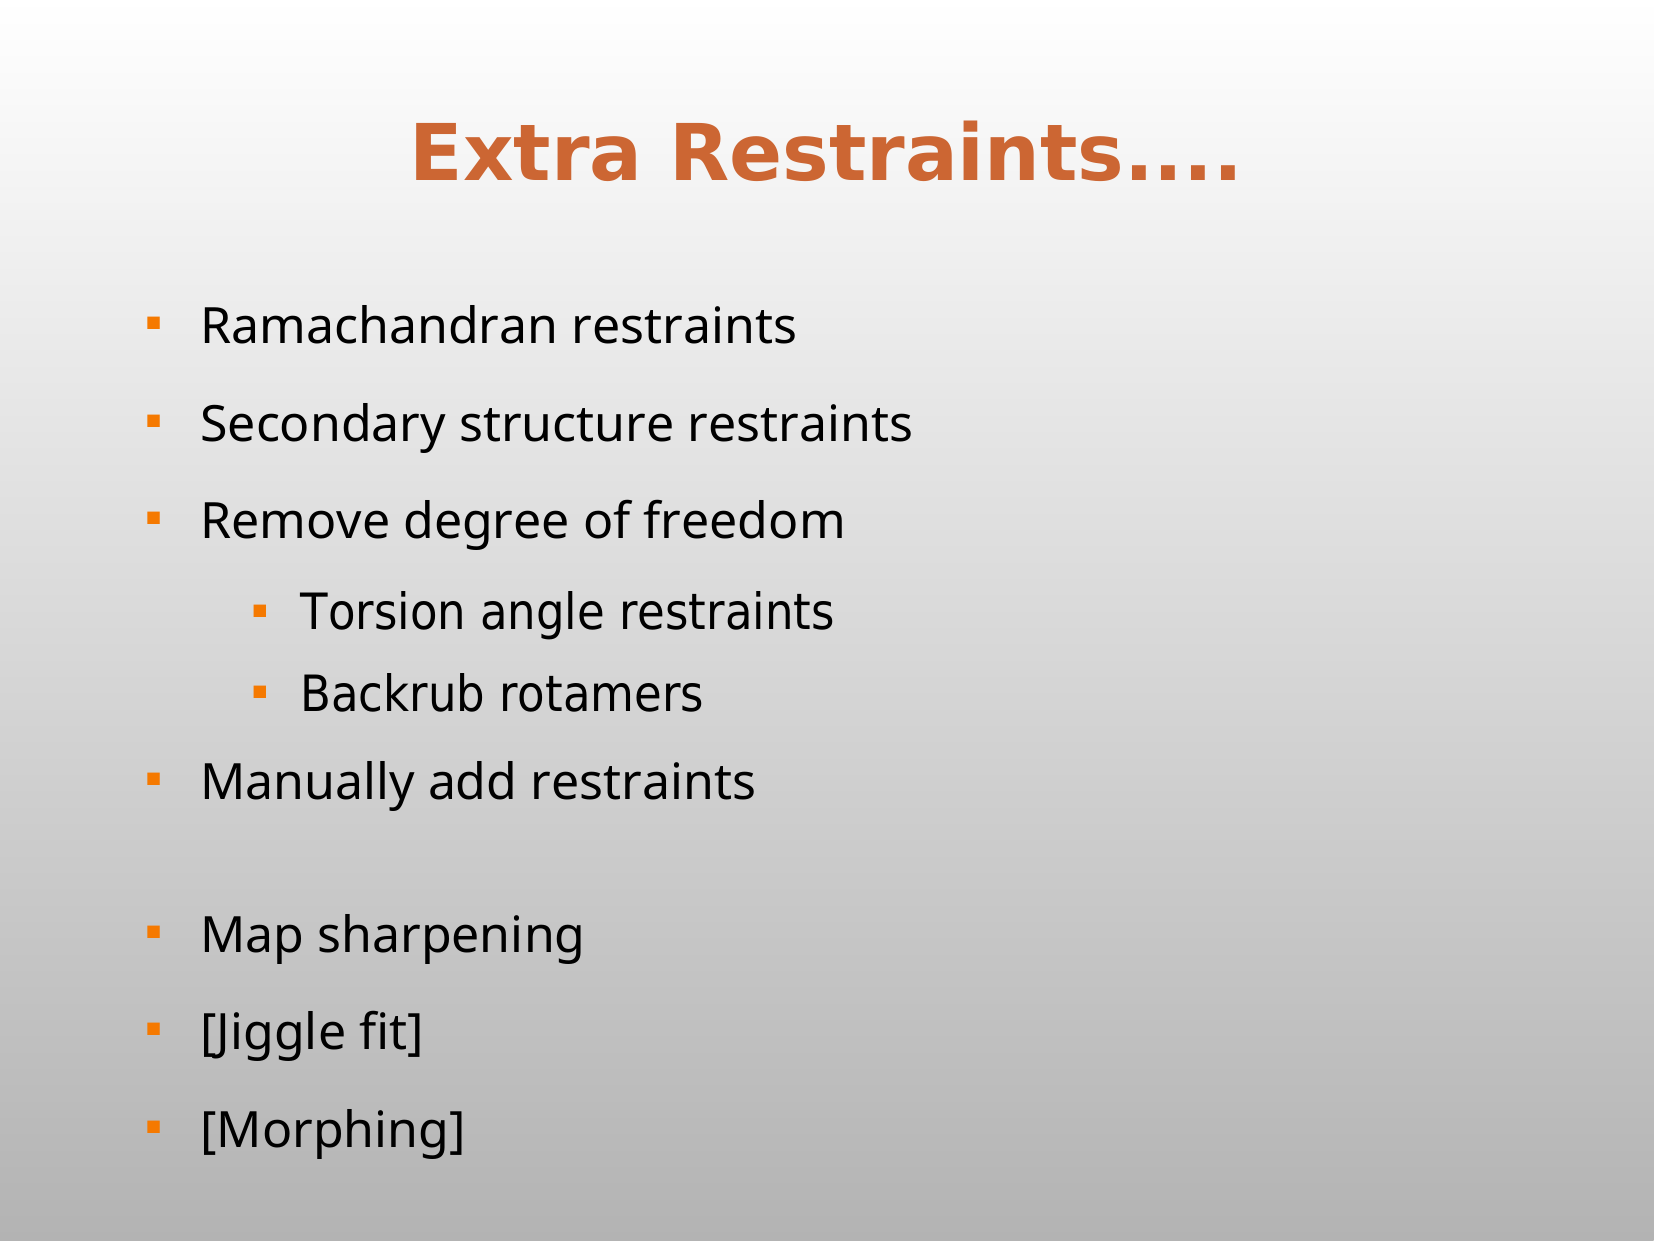

# Extra Restraints....
Ramachandran restraints
Secondary structure restraints
Remove degree of freedom
Torsion angle restraints
Backrub rotamers
Manually add restraints
Map sharpening
[Jiggle fit]
[Morphing]